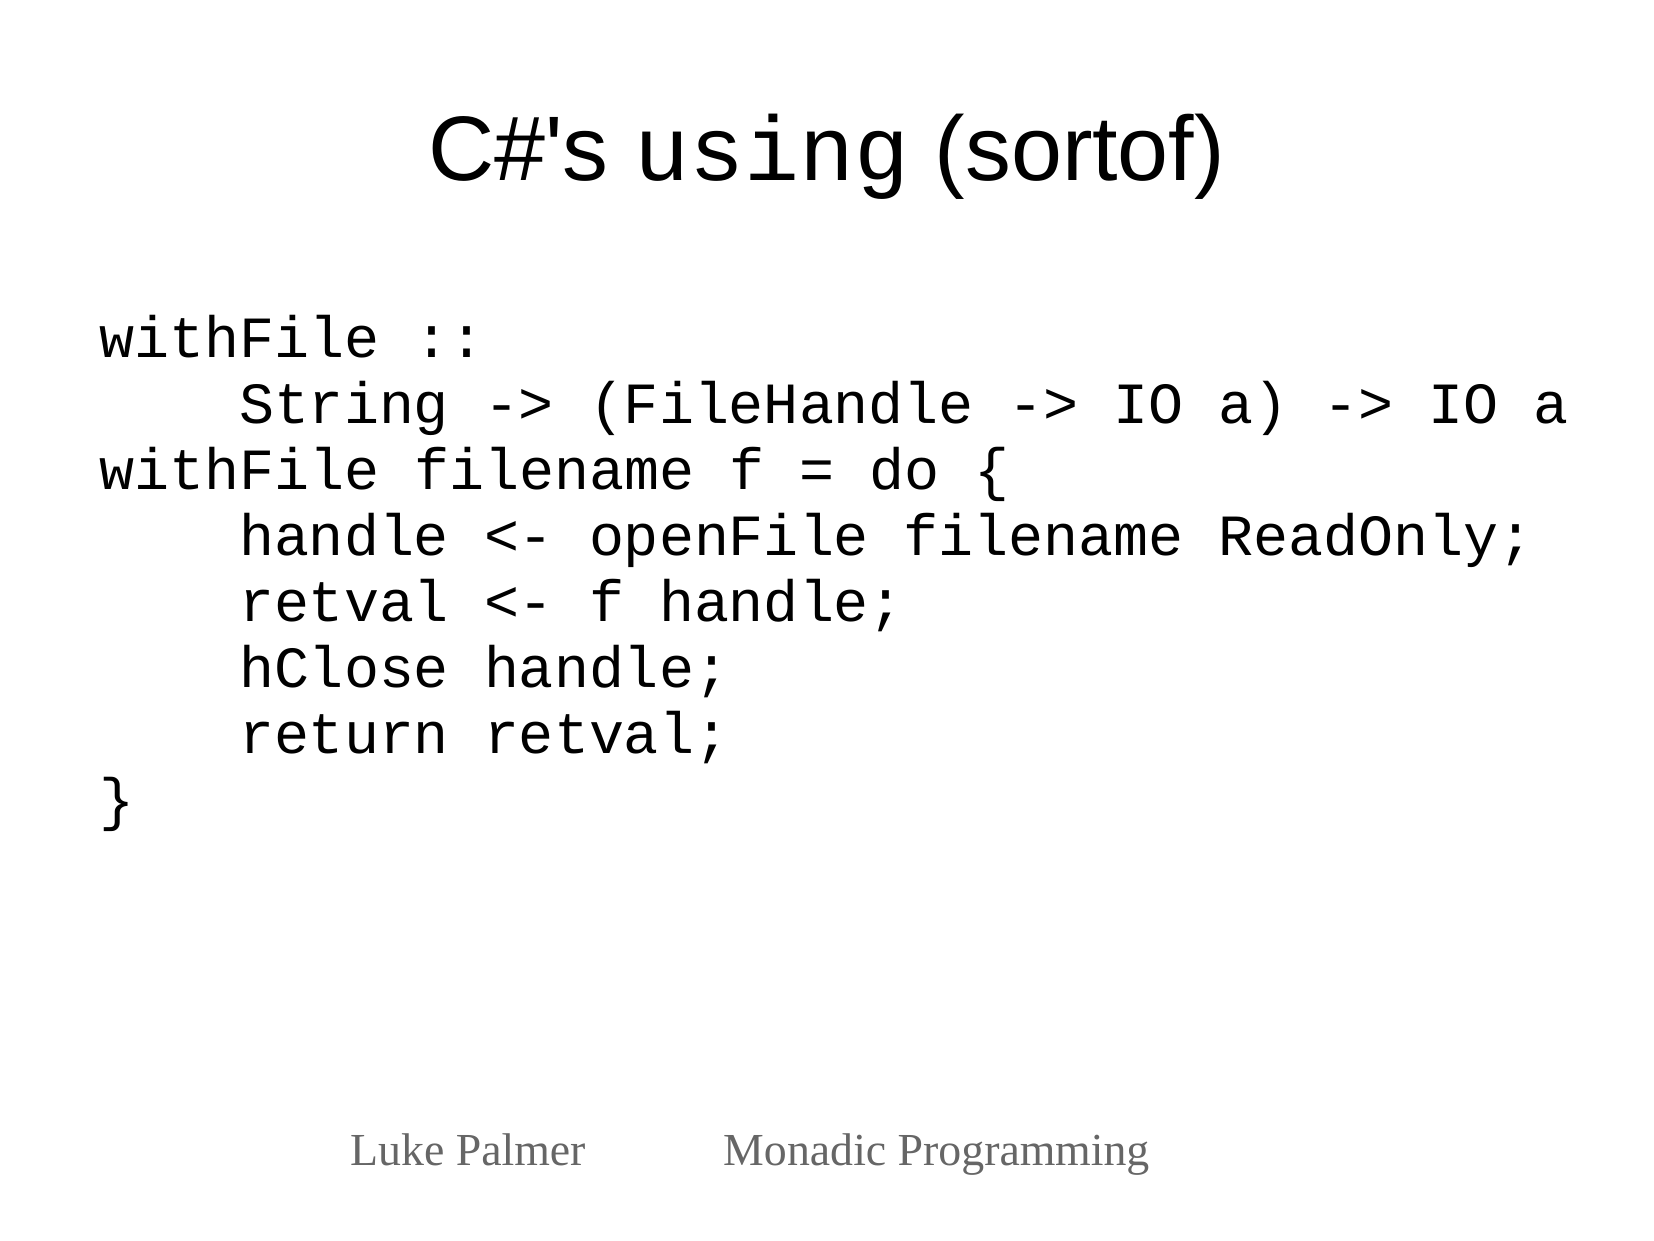

# C#'s using (sortof)
withFile ::
 String -> (FileHandle -> IO a) -> IO a
withFile filename f = do {
 handle <- openFile filename ReadOnly;
 retval <- f handle;
 hClose handle;
 return retval;
}